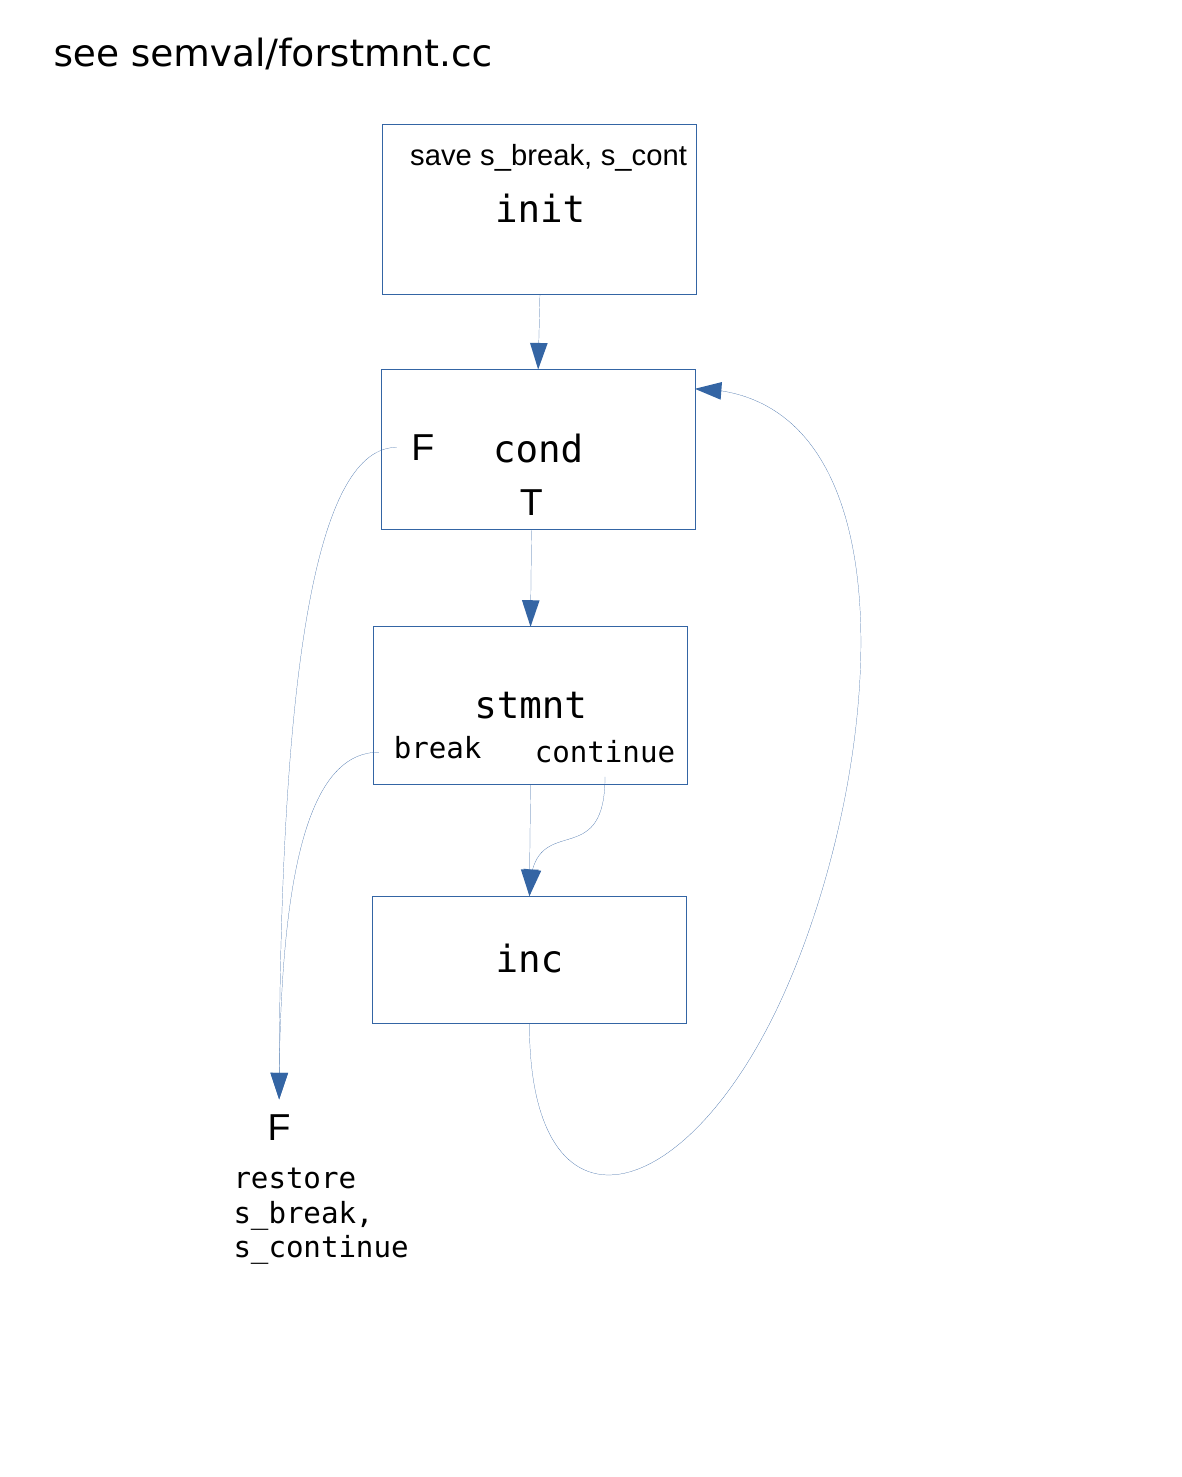

see semval/forstmnt.cc
init
save s_break, s_cont
cond
F
T
stmnt
break
continue
inc
F
restore
s_break,
s_continue